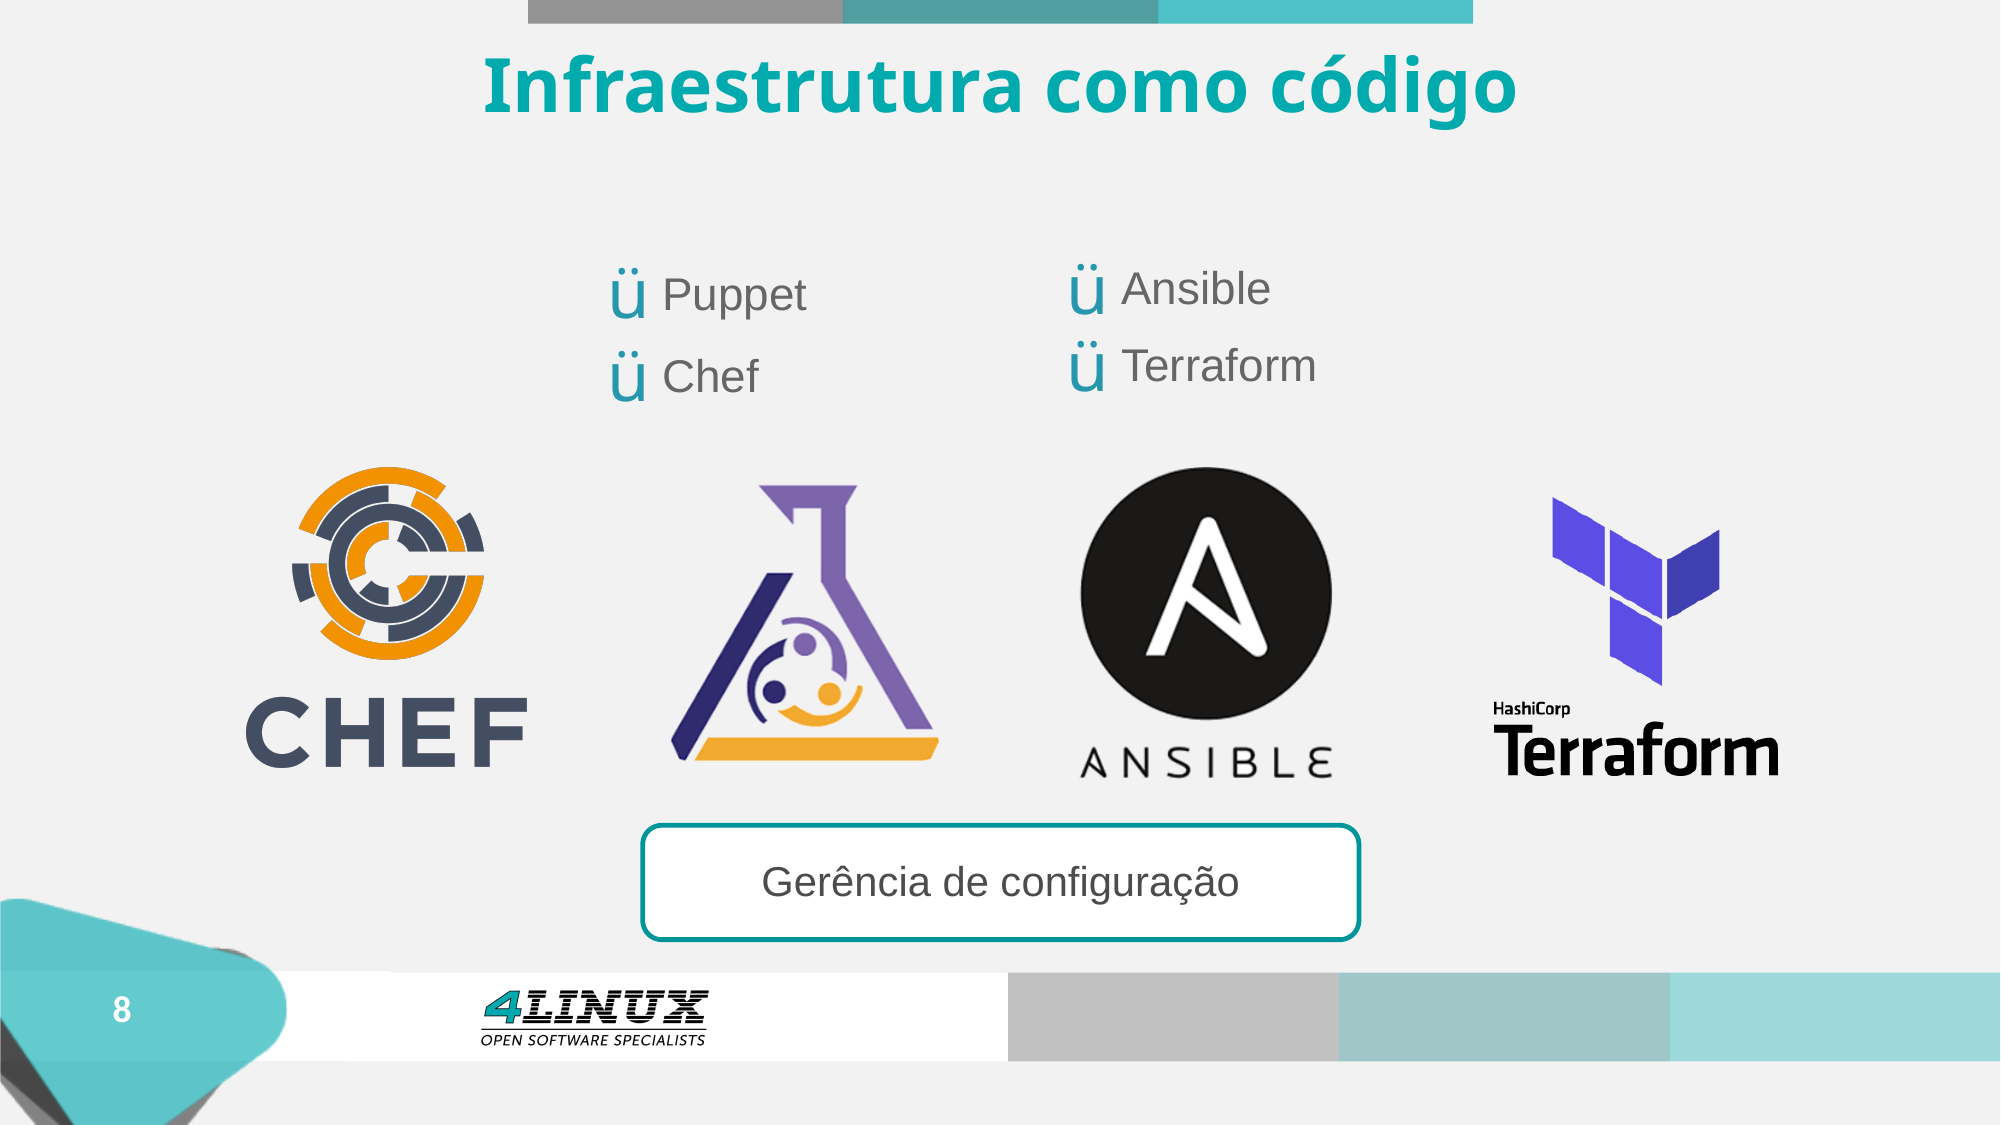

# Infraestrutura como código
 Puppet
 Chef
 Ansible
 Terraform
Gerência de configuração